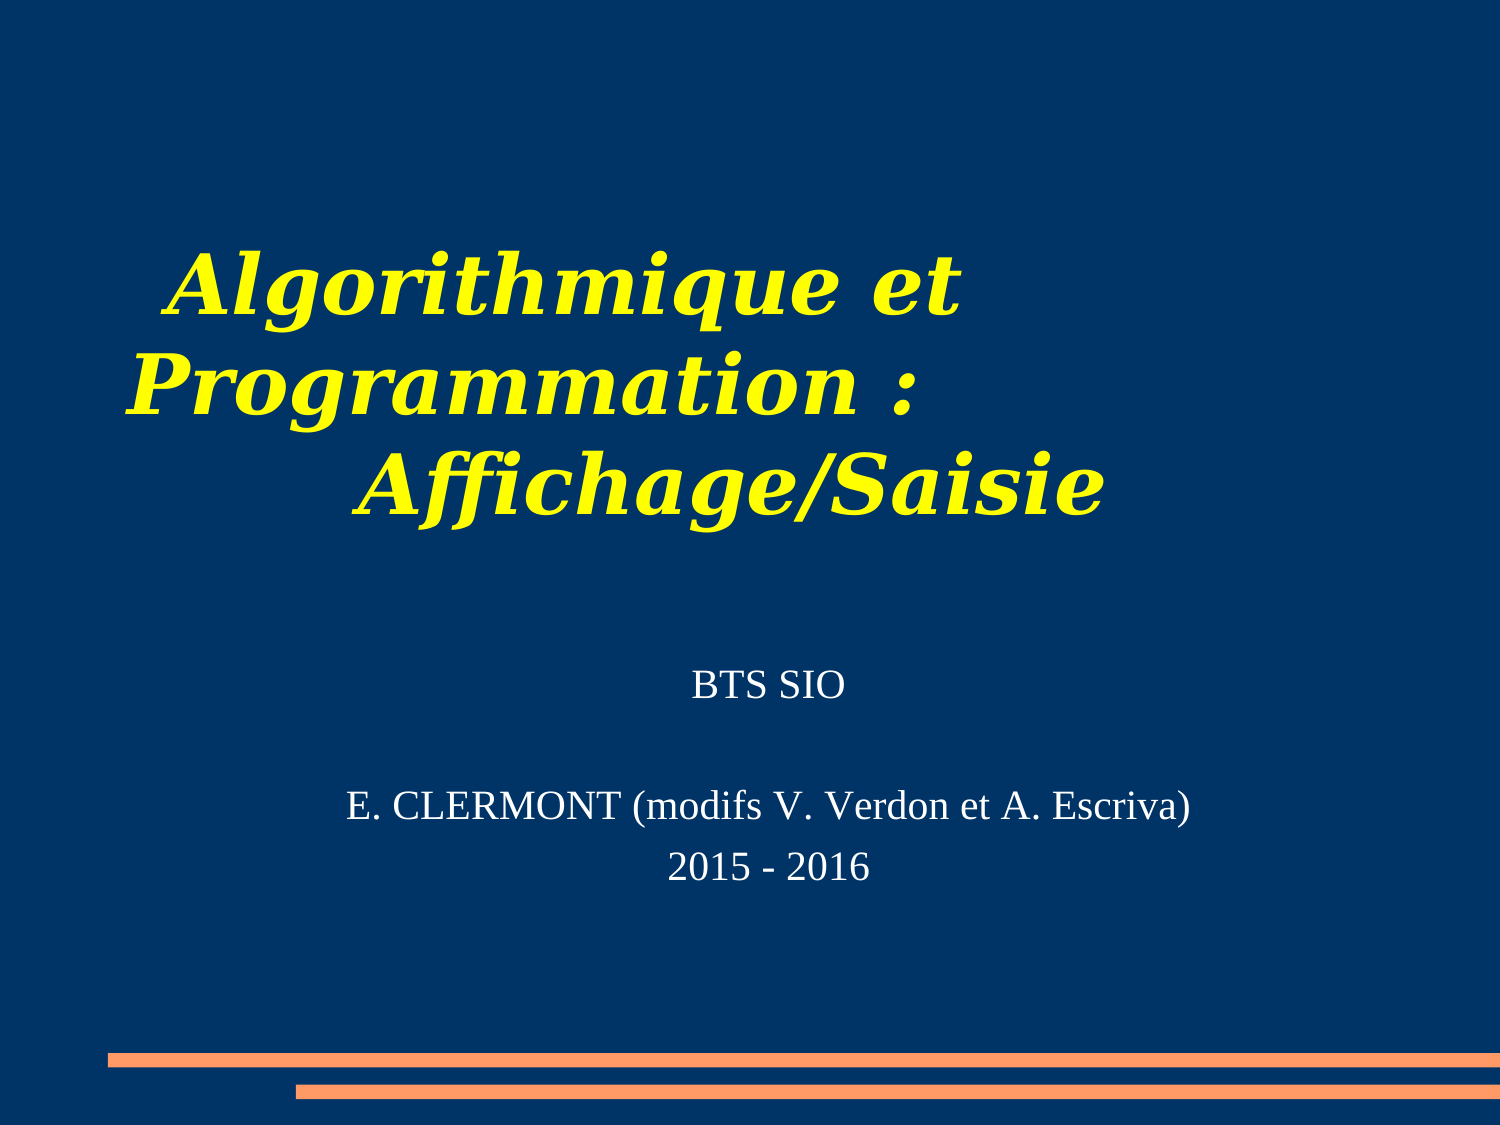

# Algorithmique et Programmation : Affichage/Saisie
BTS SIO
E. CLERMONT (modifs V. Verdon et A. Escriva)
2015 - 2016